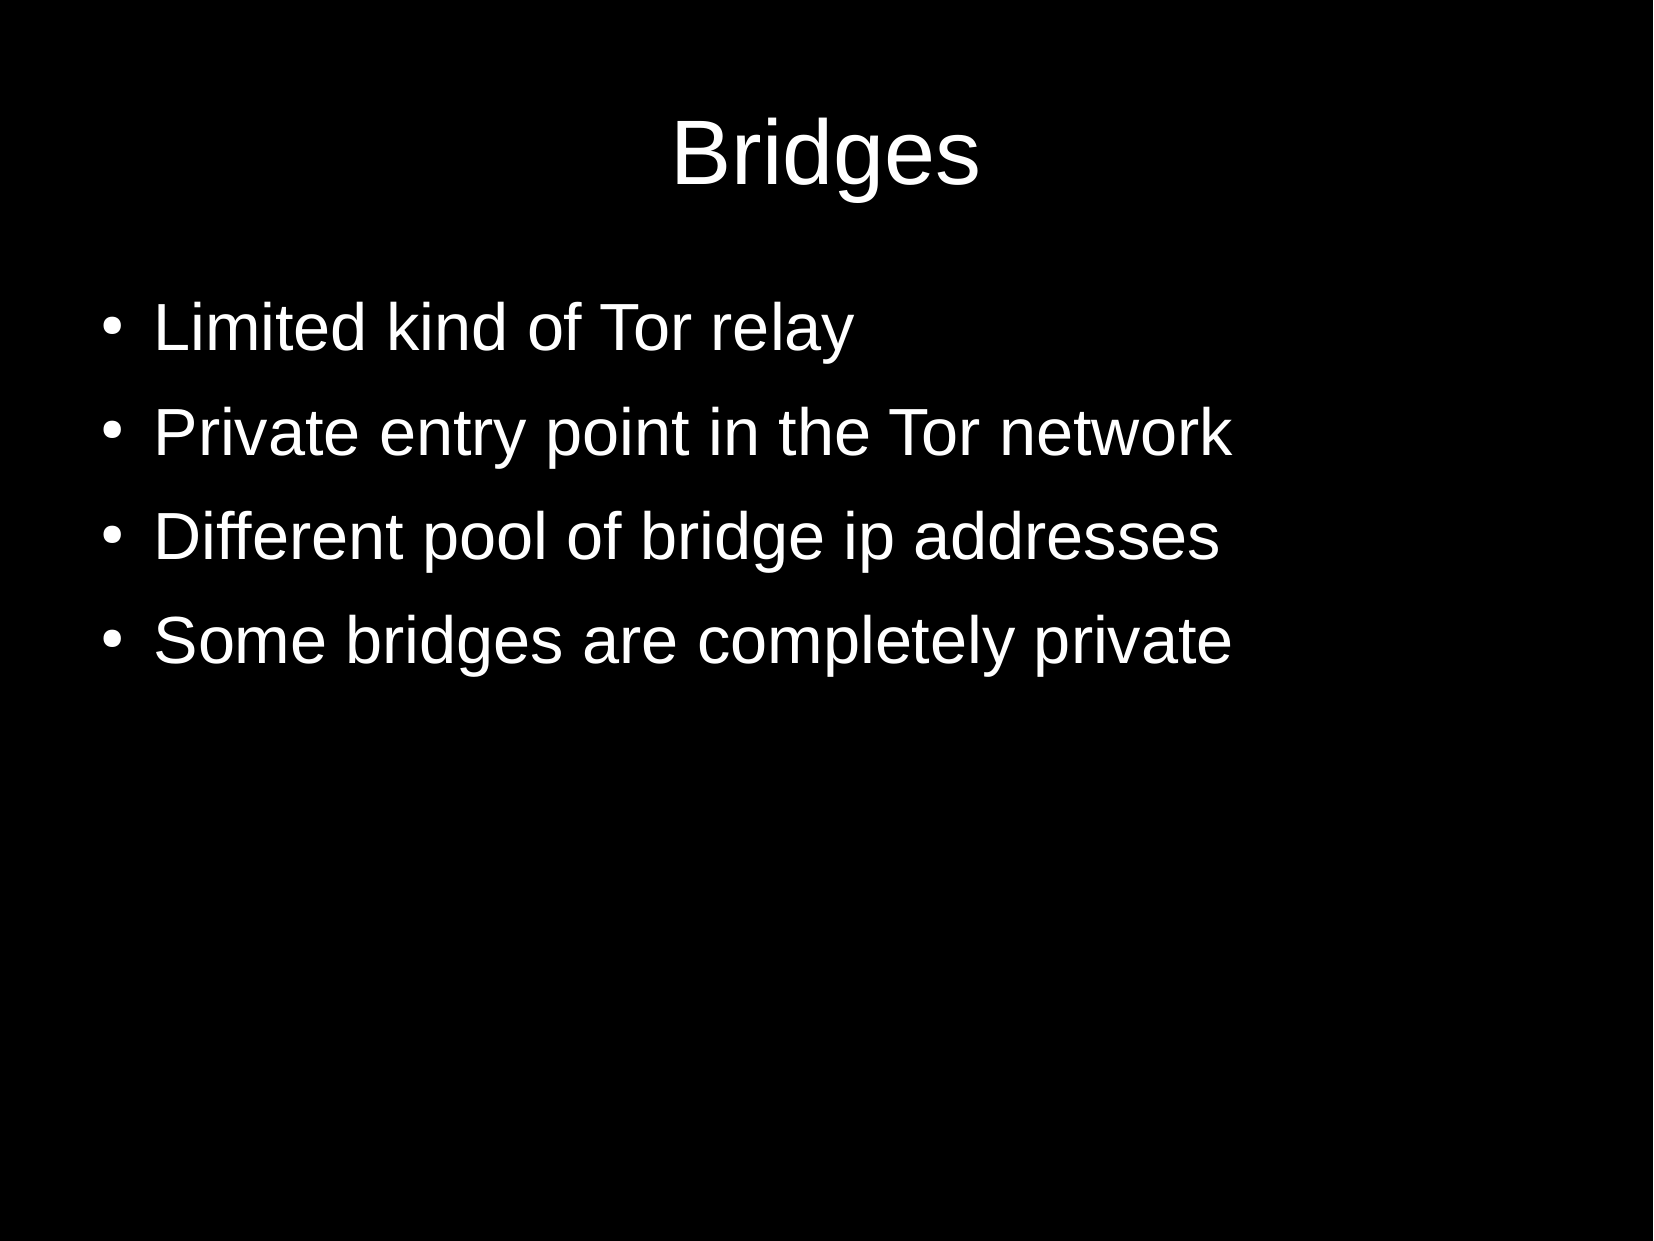

# Bridges
Limited kind of Tor relay
Private entry point in the Tor network
Different pool of bridge ip addresses
Some bridges are completely private